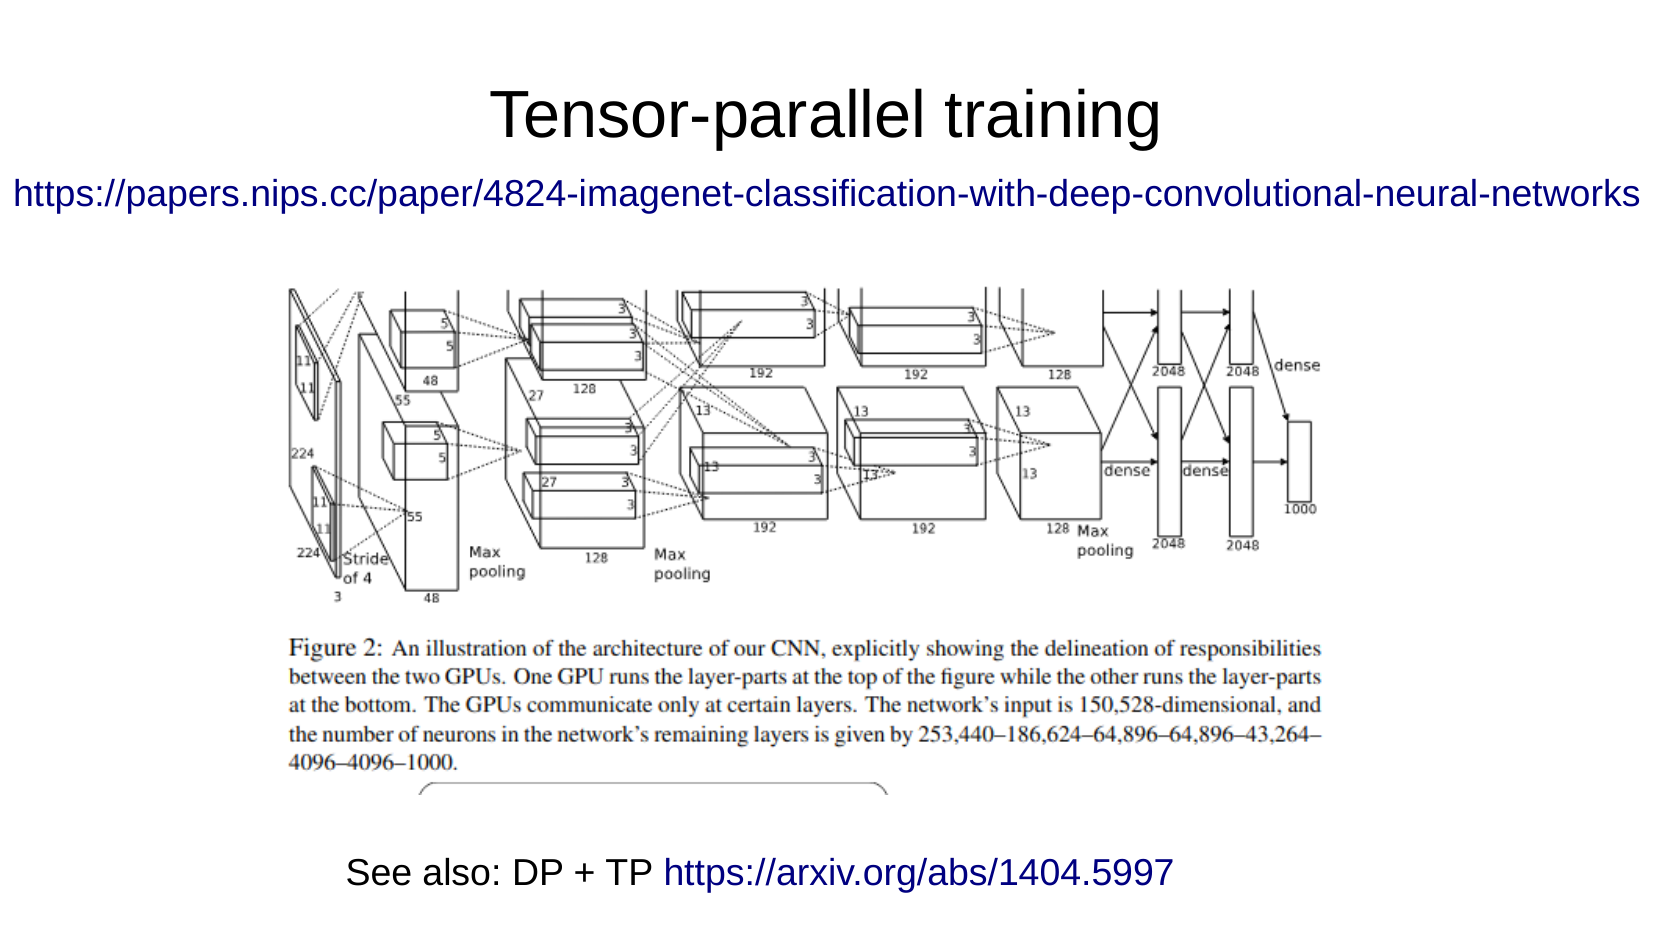

# Tensor-parallel training
https://papers.nips.cc/paper/4824-imagenet-classification-with-deep-convolutional-neural-networks
See also: DP + TP https://arxiv.org/abs/1404.5997